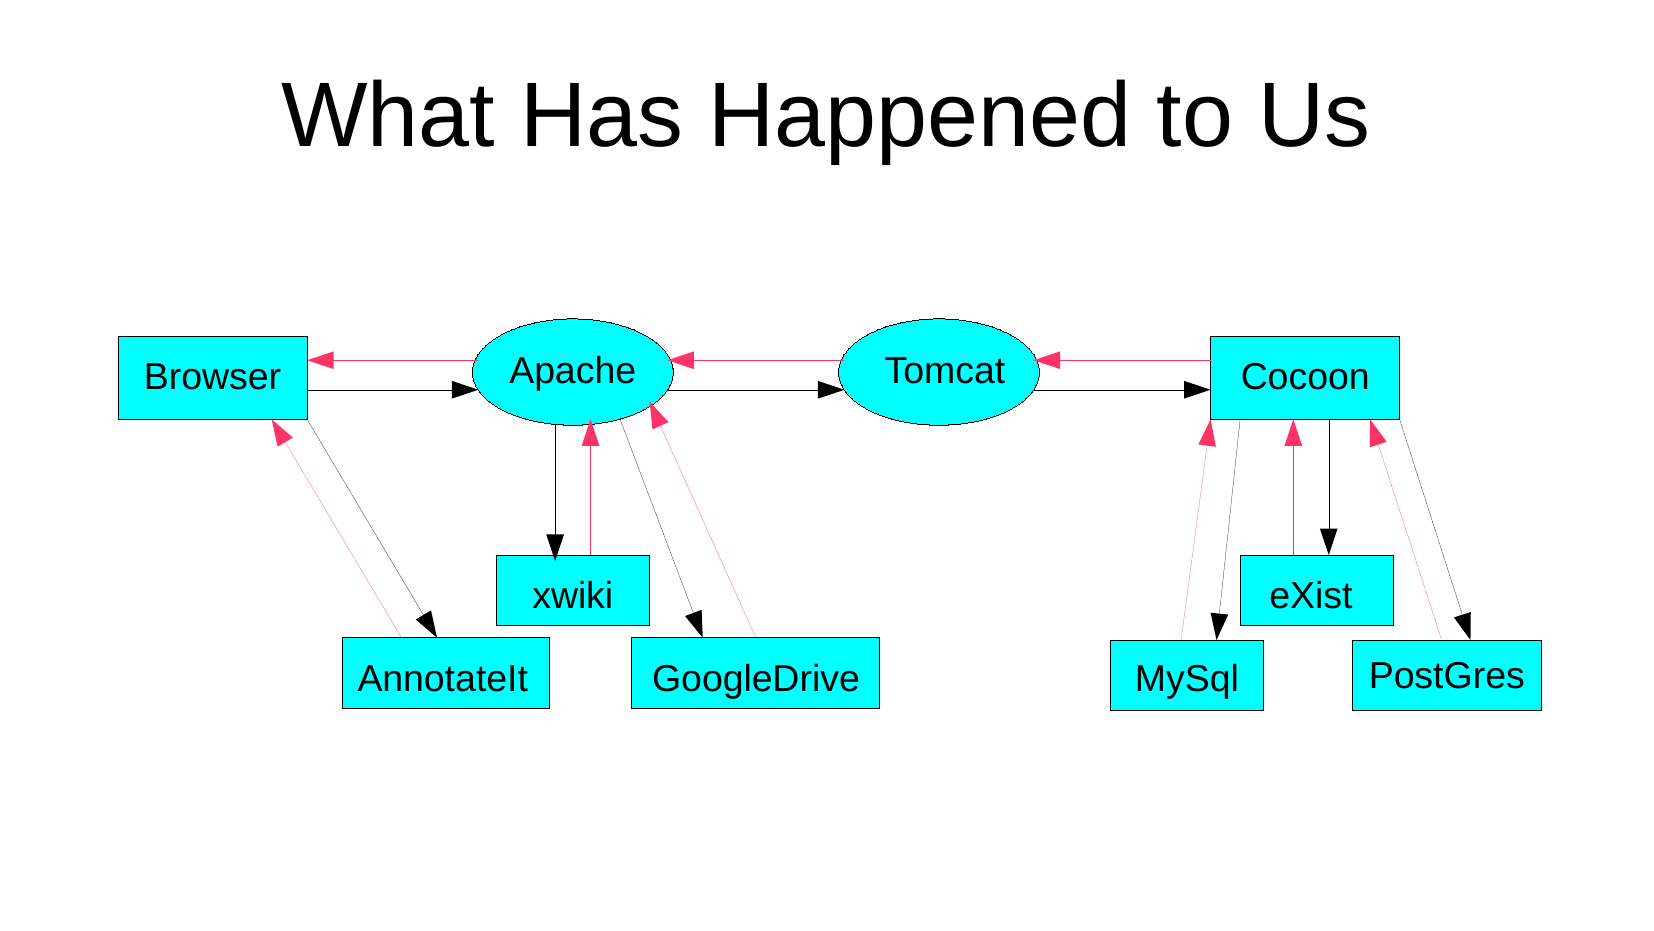

# What Has Happened to Us
Apache
Tomcat
Browser
Cocoon
xwiki
eXist
PostGres
AnnotateIt
GoogleDrive
MySql